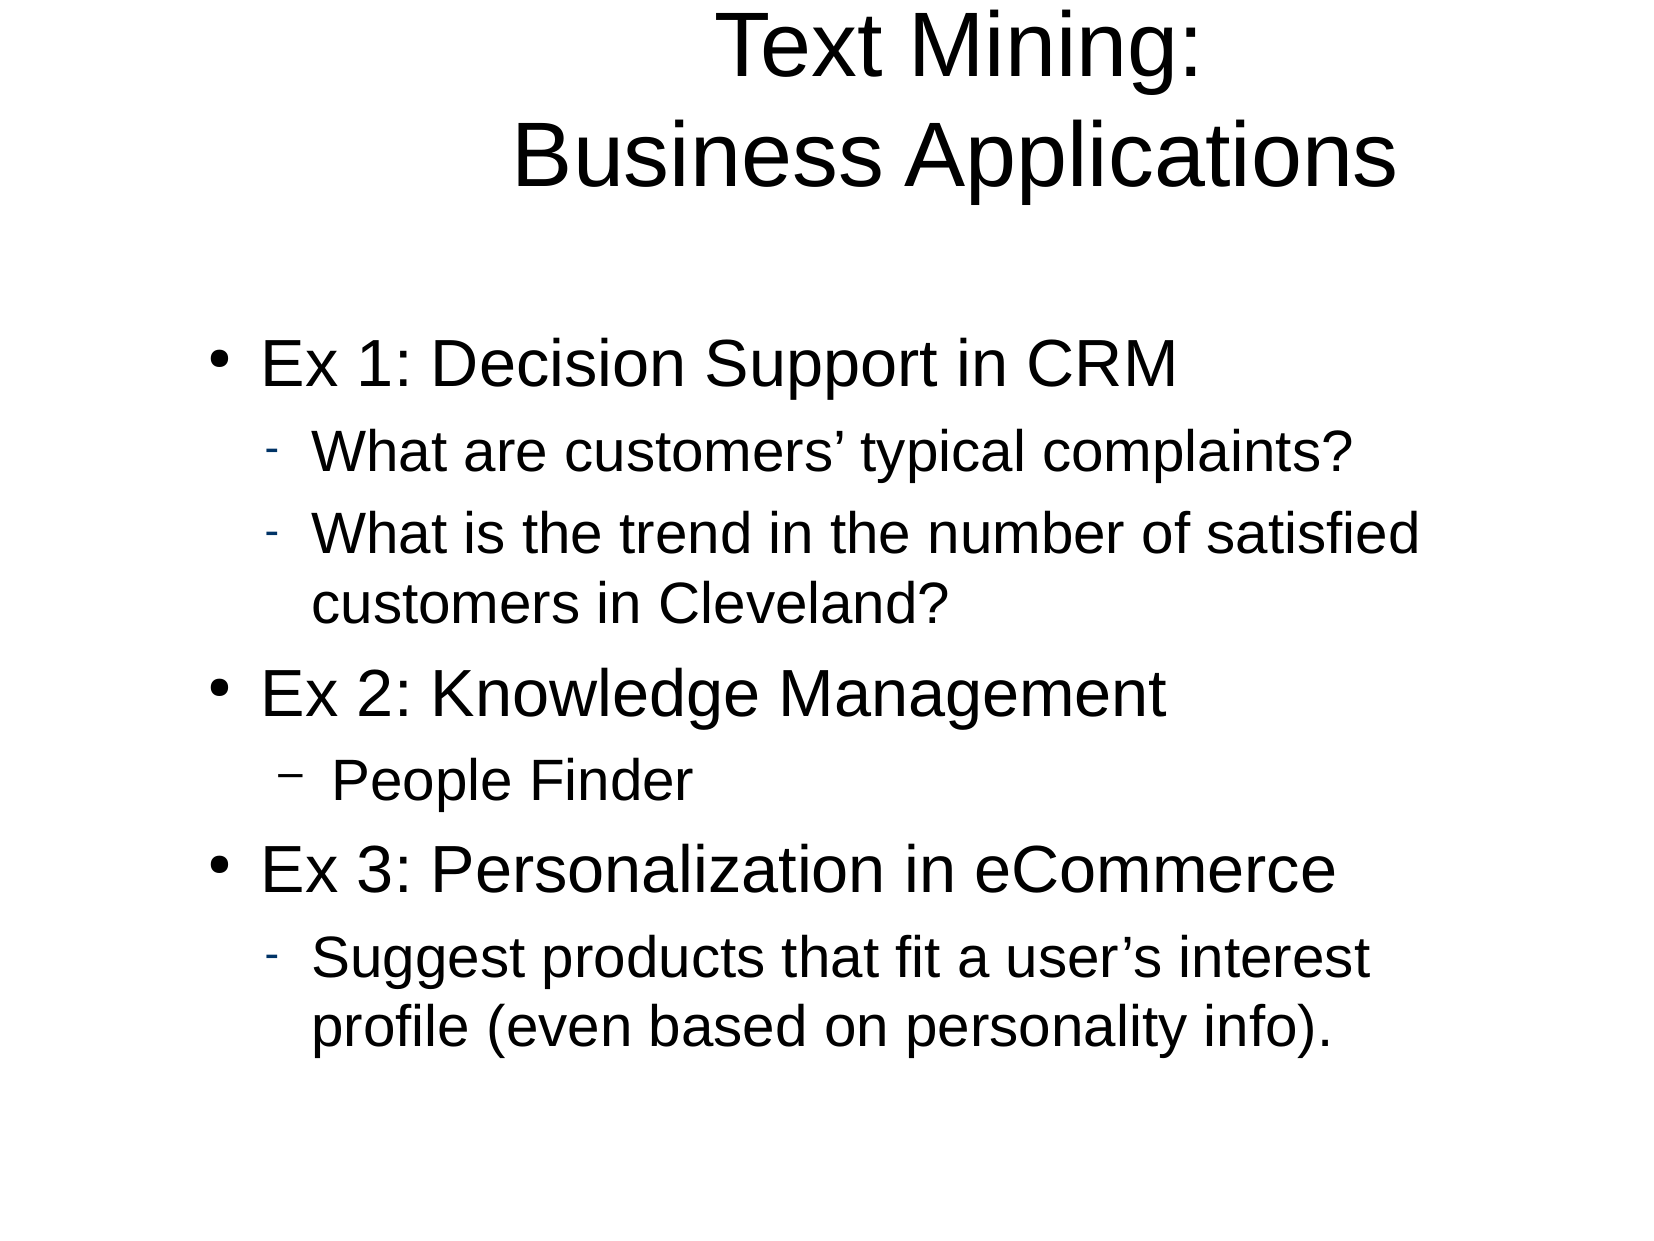

# Text Mining: Business Applications
Ex 1: Decision Support in CRM
What are customers’ typical complaints?
What is the trend in the number of satisfied customers in Cleveland?
Ex 2: Knowledge Management
People Finder
Ex 3: Personalization in eCommerce
Suggest products that fit a user’s interest profile (even based on personality info).